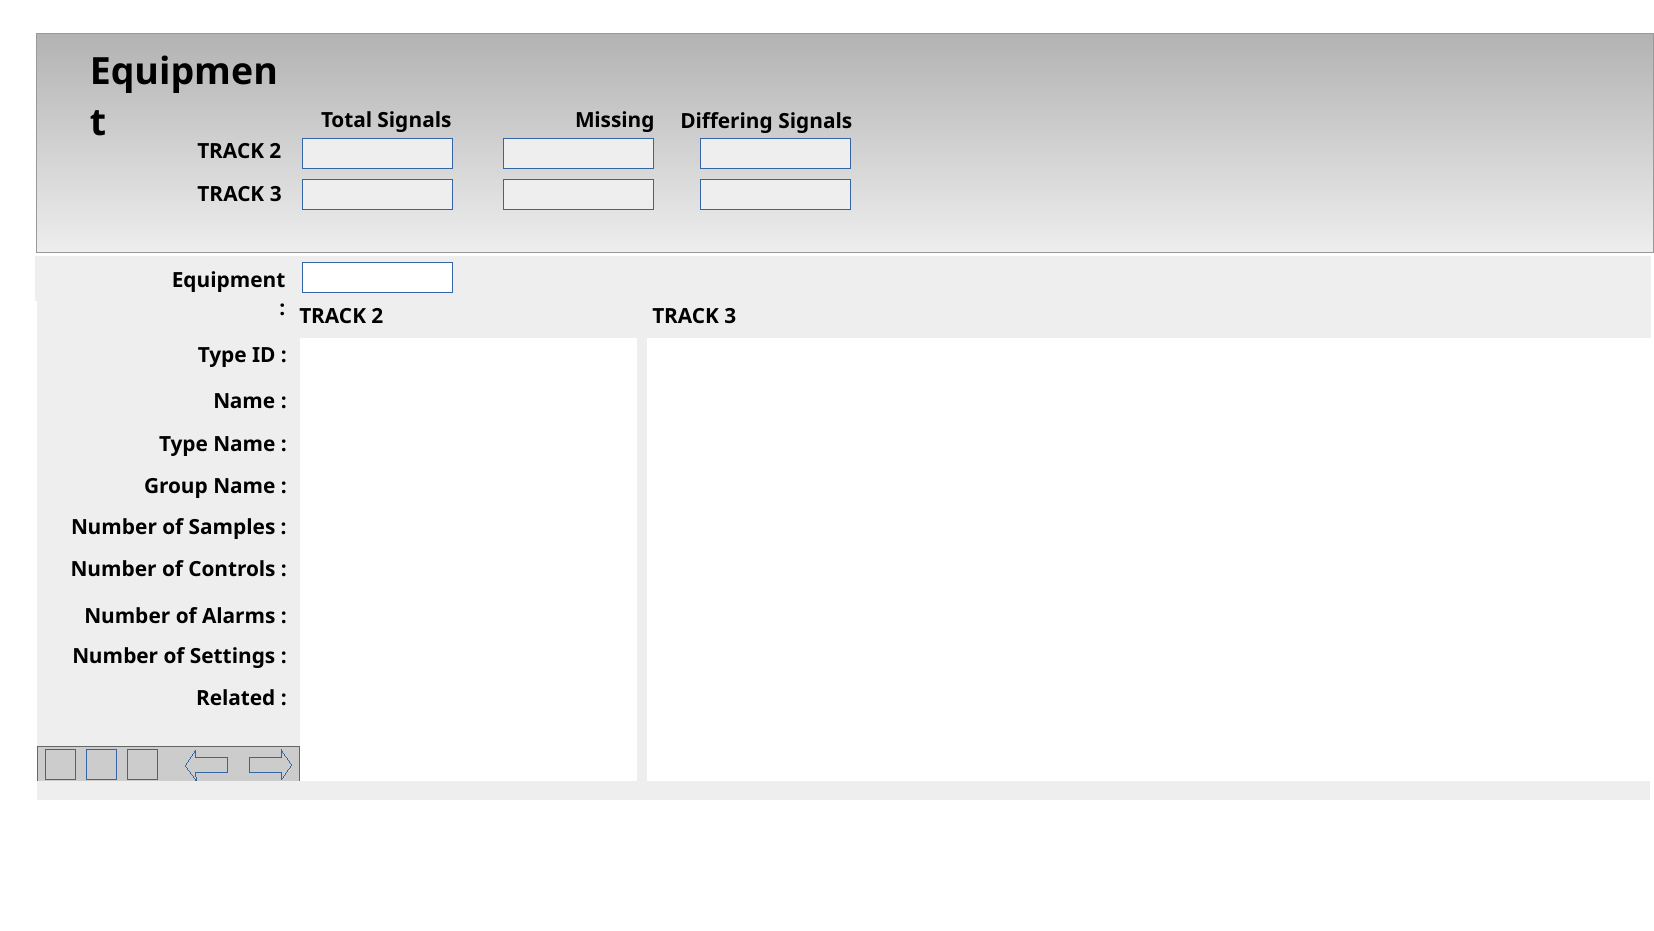

Equipment
Total Signals
Missing Signals
Differing Signals
TRACK 2
TRACK 3
Equipment :
TRACK 2
TRACK 3
Type ID :
Name :
Type Name :
Group Name :
Number of Samples :
Number of Controls :
Number of Alarms :
Number of Settings :
Related :